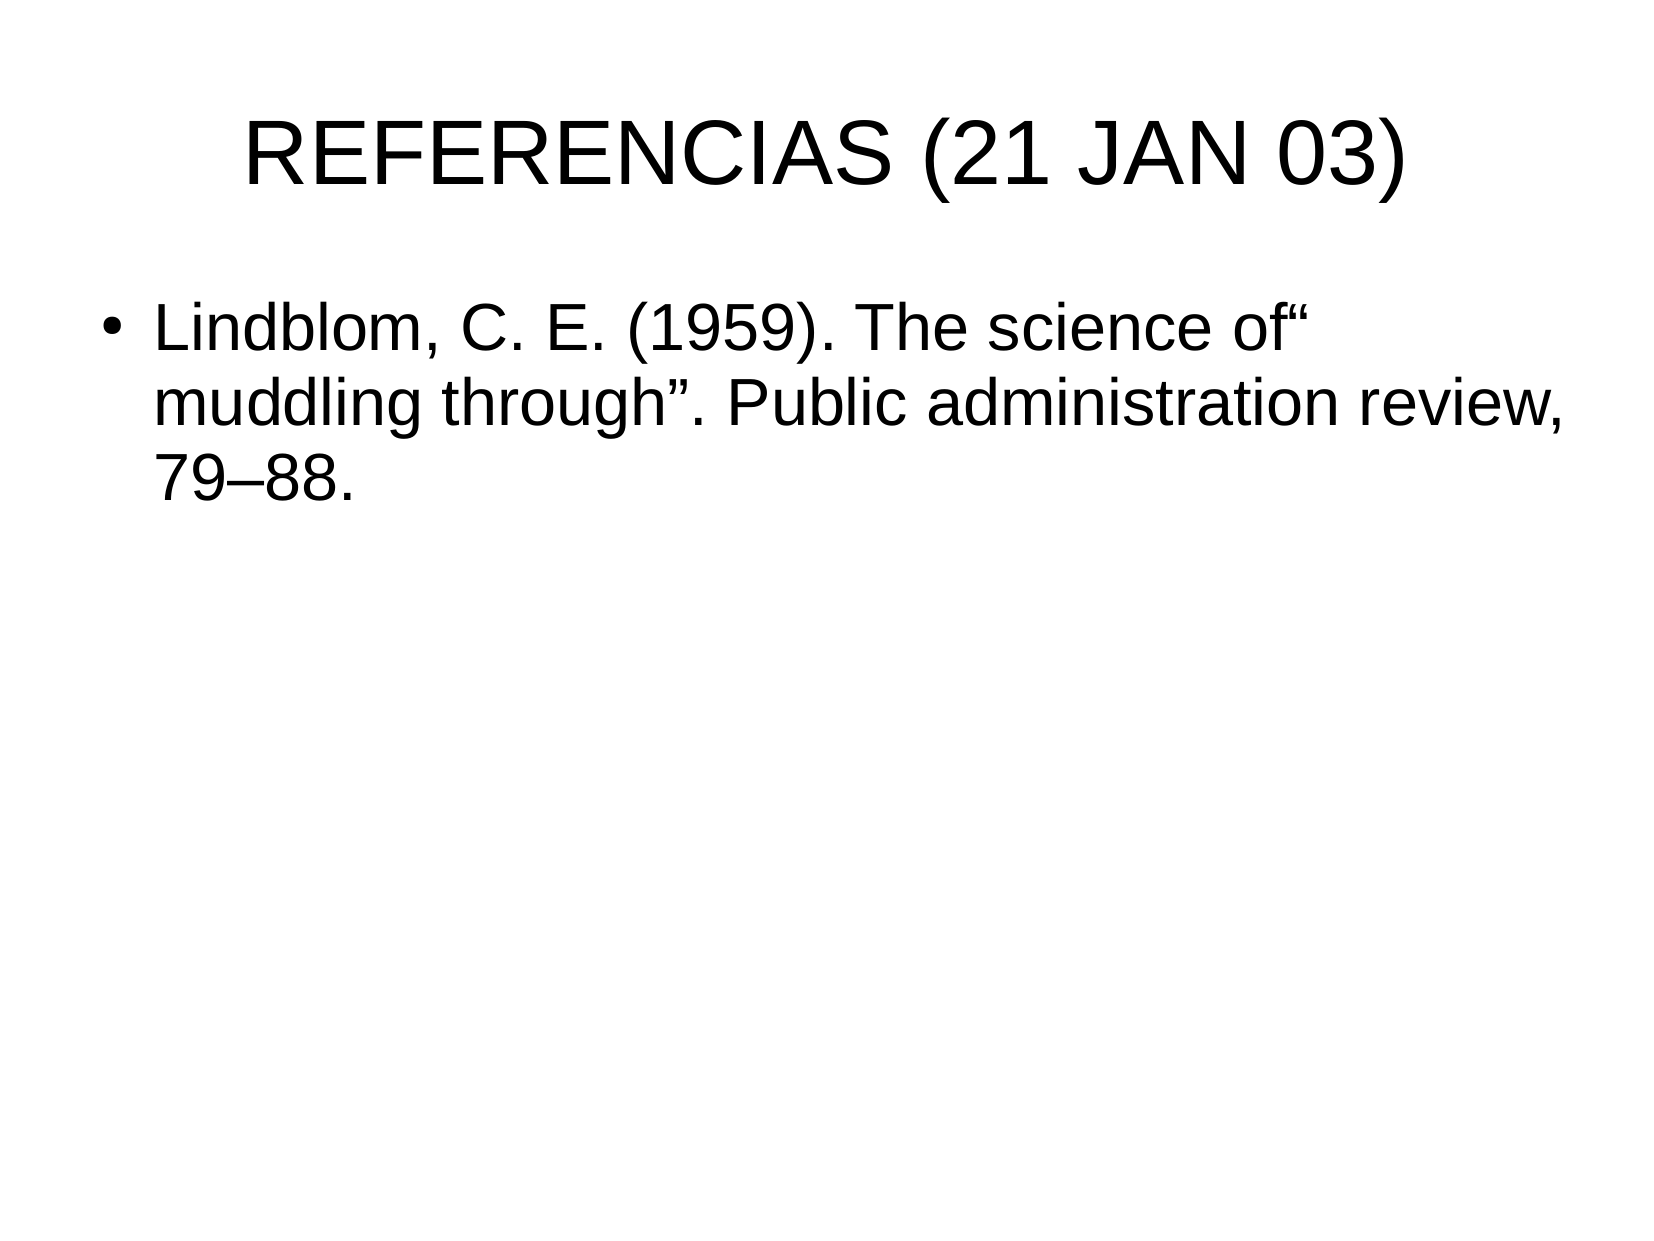

# REFERENCIAS (21 JAN 03)
Lindblom, C. E. (1959). The science of“ muddling through”. Public administration review, 79–88.